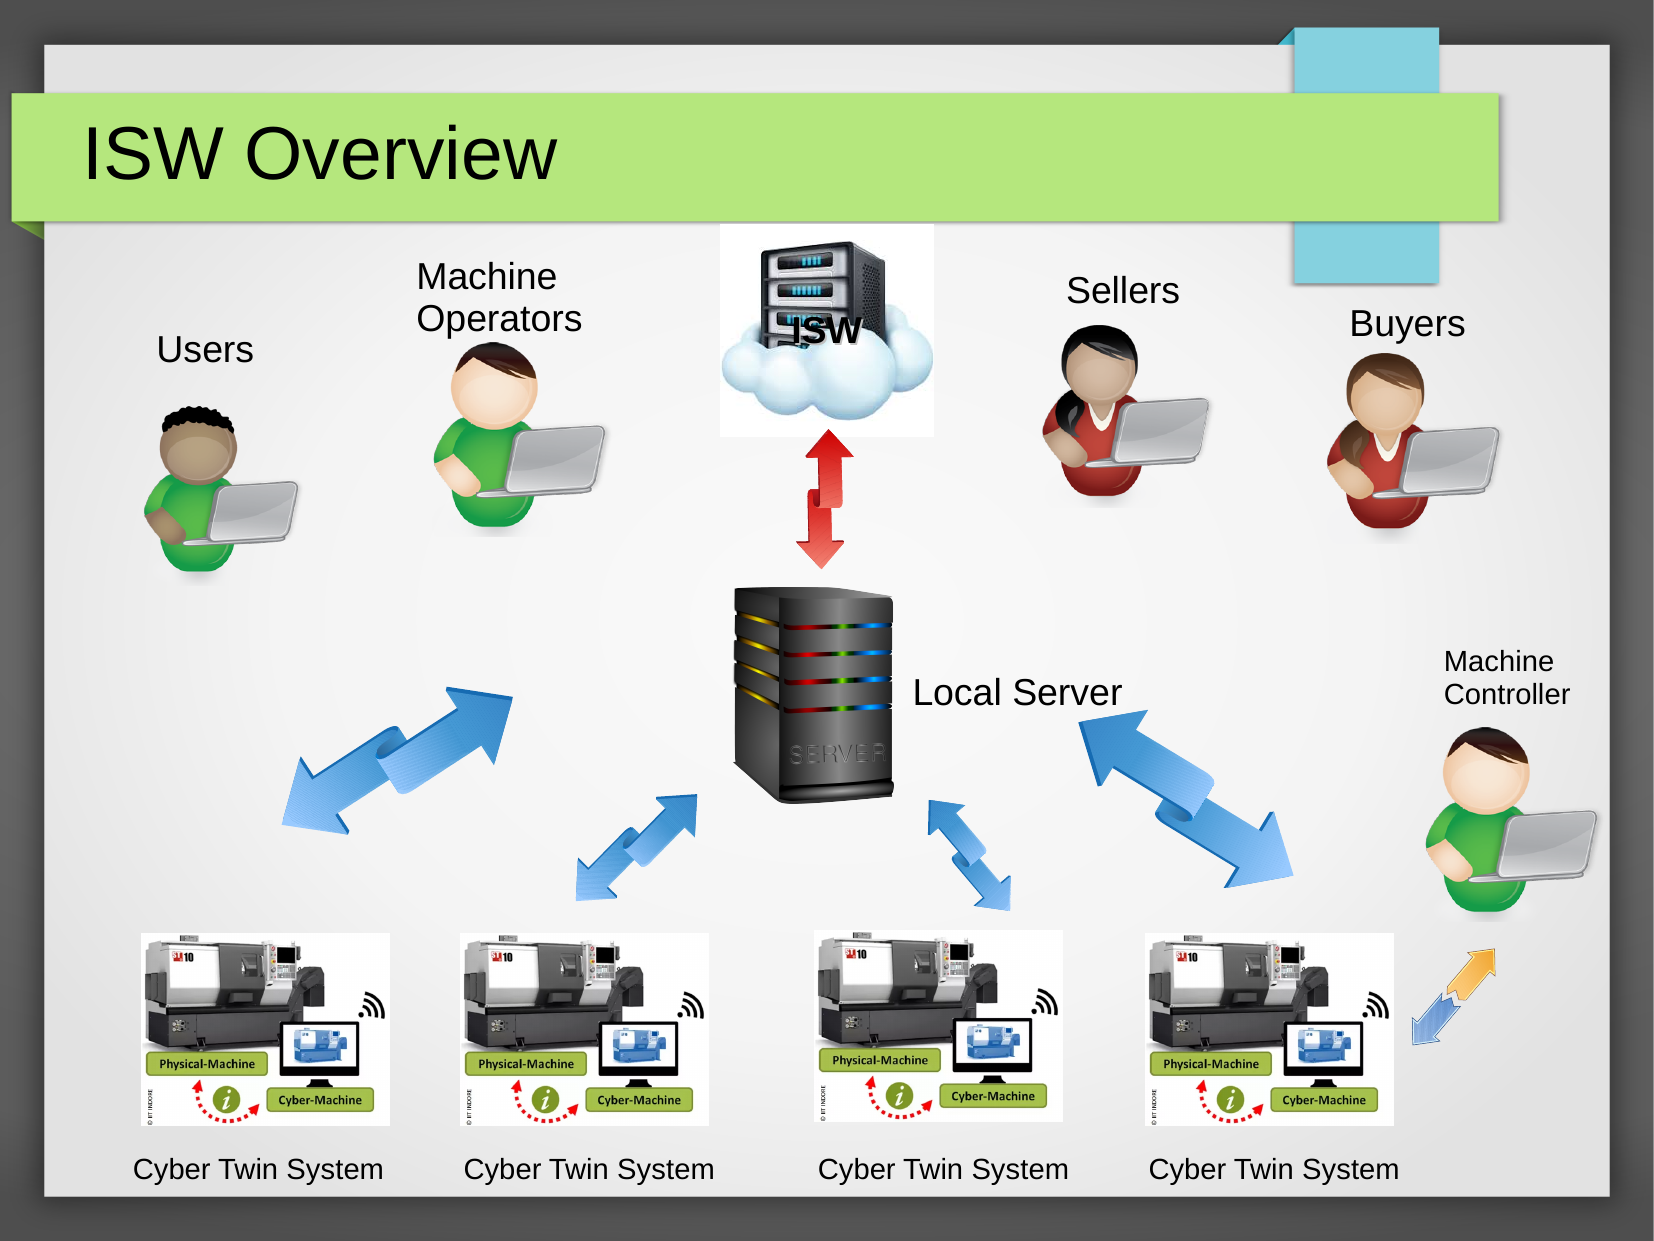

# ISW Overview
Machine
Operators
Sellers
Buyers
Users
Machine Controller
Local Server
Cyber Twin System
Cyber Twin System
Cyber Twin System
Cyber Twin System